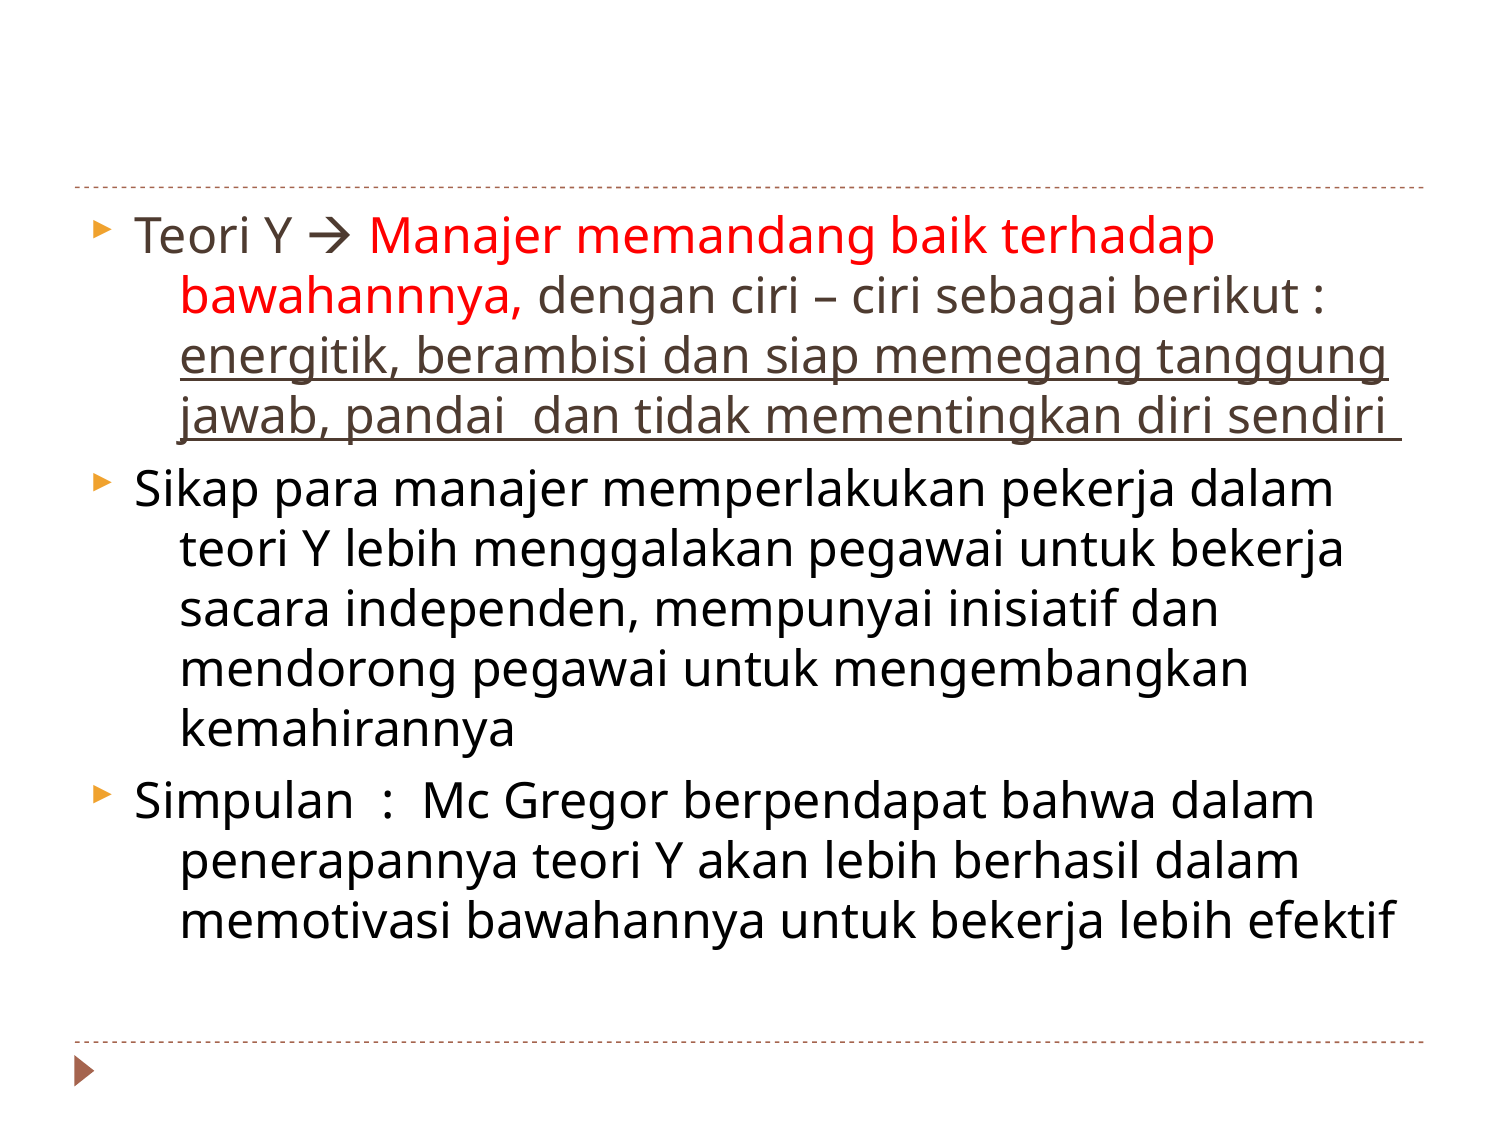

# Teori Y  Manajer memandang baik terhadap bawahannnya, dengan ciri – ciri sebagai berikut : energitik, berambisi dan siap memegang tanggung jawab, pandai dan tidak mementingkan diri sendiri
Sikap para manajer memperlakukan pekerja dalam teori Y lebih menggalakan pegawai untuk bekerja sacara independen, mempunyai inisiatif dan mendorong pegawai untuk mengembangkan kemahirannya
Simpulan : Mc Gregor berpendapat bahwa dalam penerapannya teori Y akan lebih berhasil dalam memotivasi bawahannya untuk bekerja lebih efektif